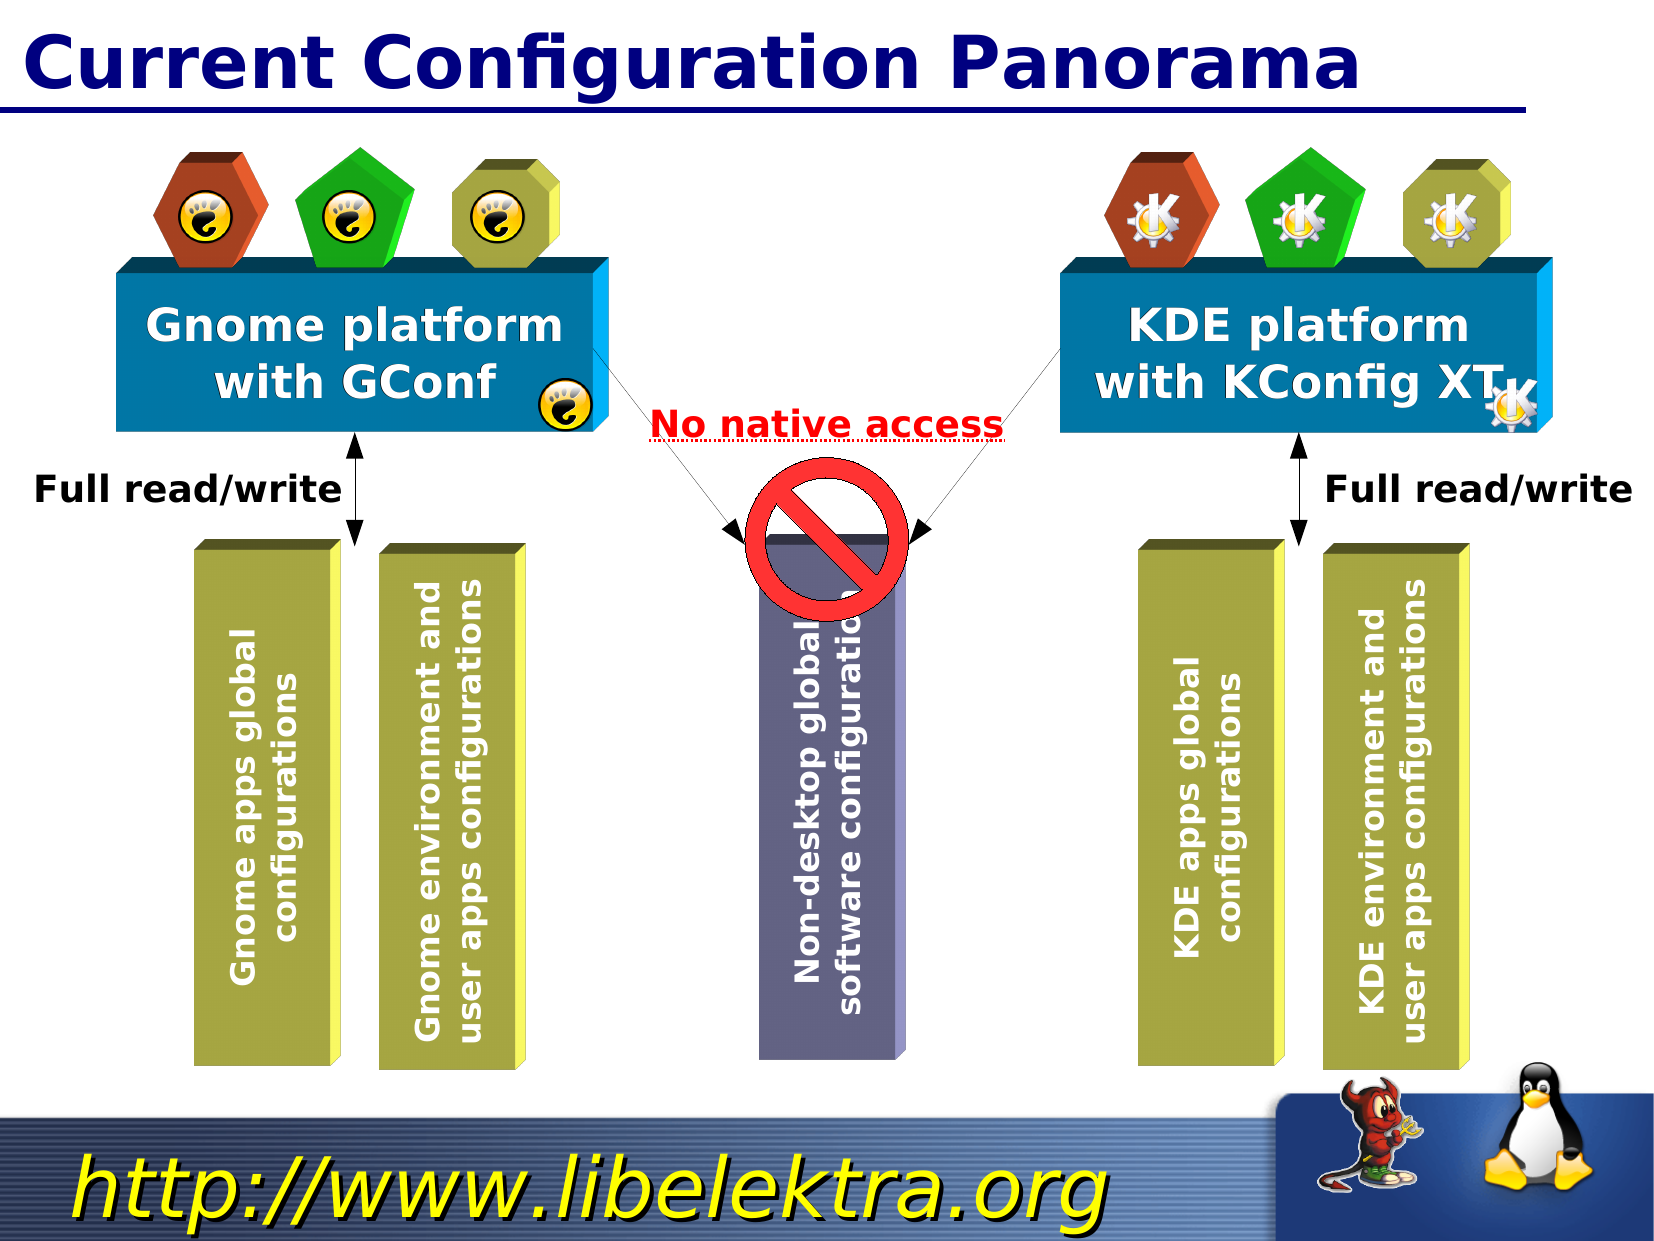

Current Configuration Panorama
Gnome platform
with GConf
KDE platform
with KConfig XT
No native access
Full read/write
Gnome apps global
configurations
Gnome environment and
user apps configurations
Full read/write
KDE apps global
configurations
KDE environment and
user apps configurations
Non-desktop global
software configuration